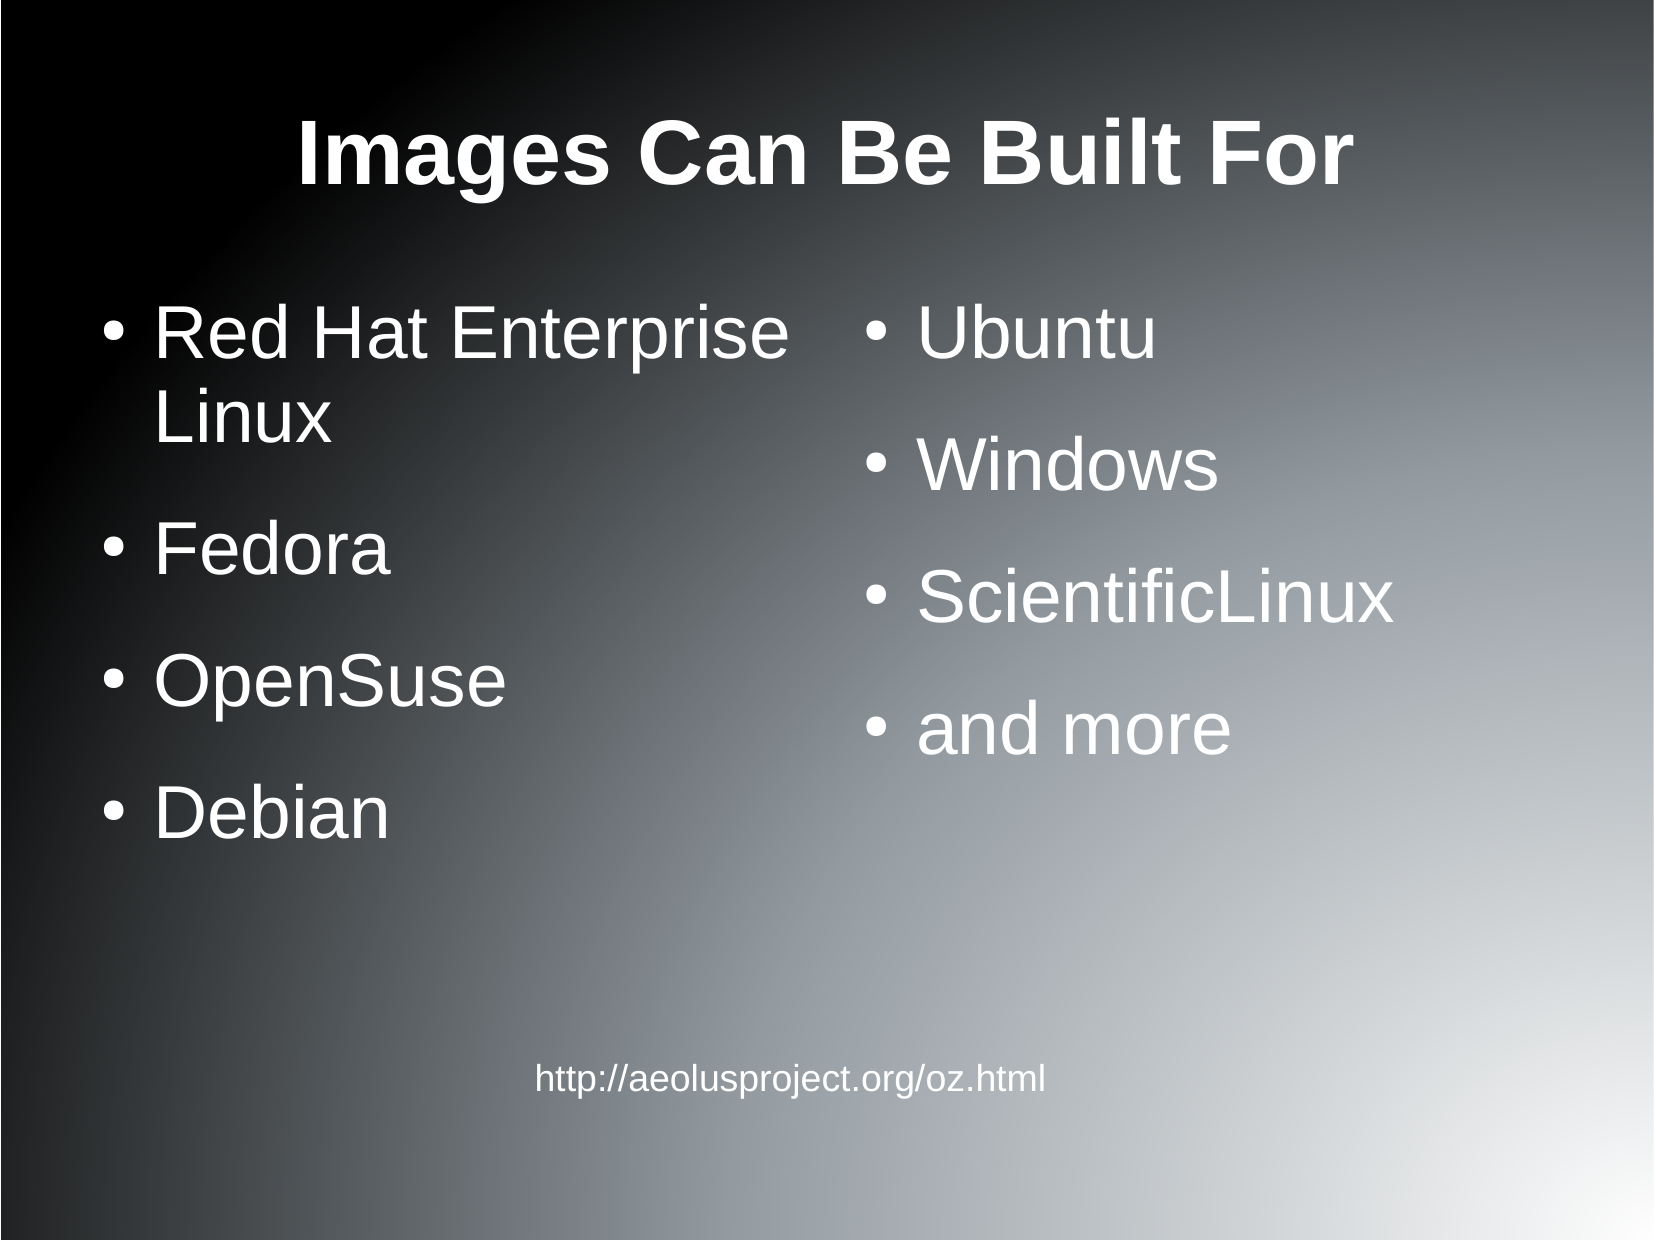

# Images Can Be Built For
Red Hat Enterprise Linux
Fedora
OpenSuse
Debian
Ubuntu
Windows
ScientificLinux
and more
http://aeolusproject.org/oz.html